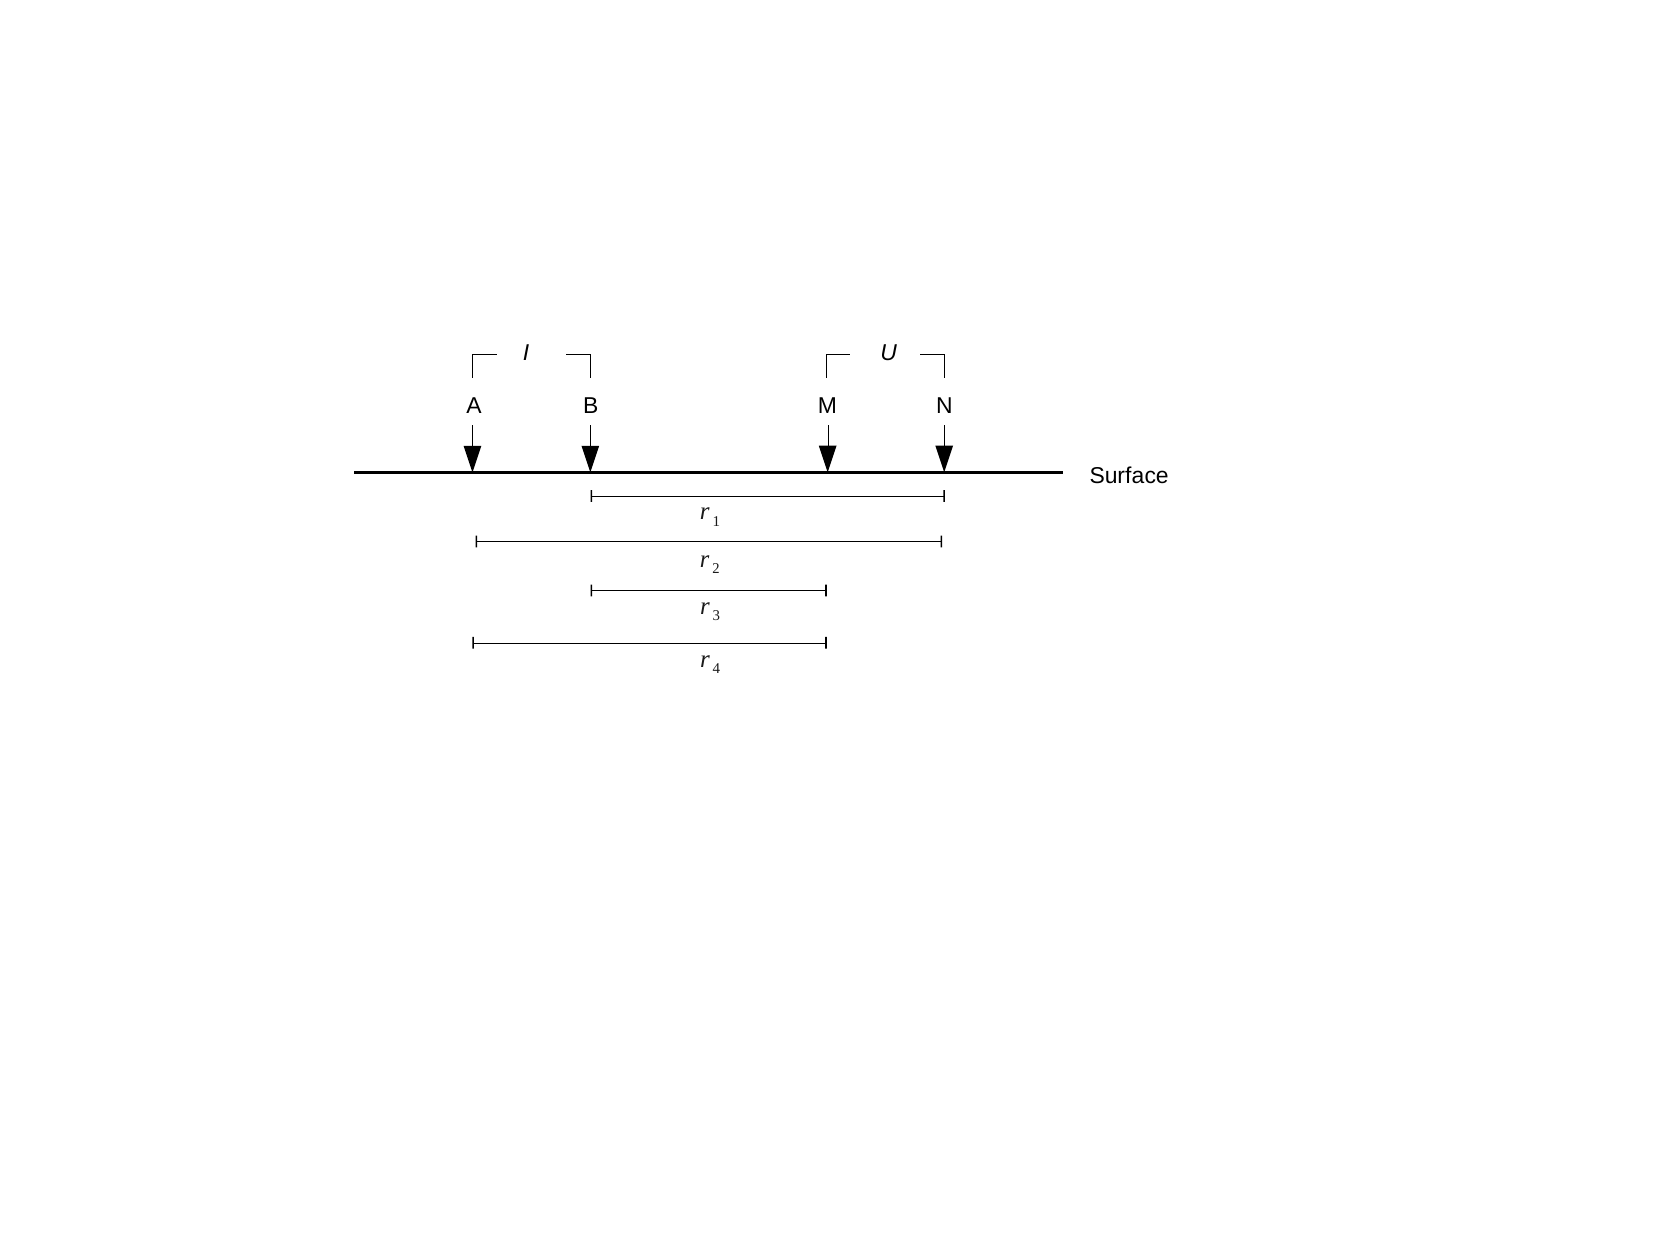

I
U
N
M
B
A
Surface